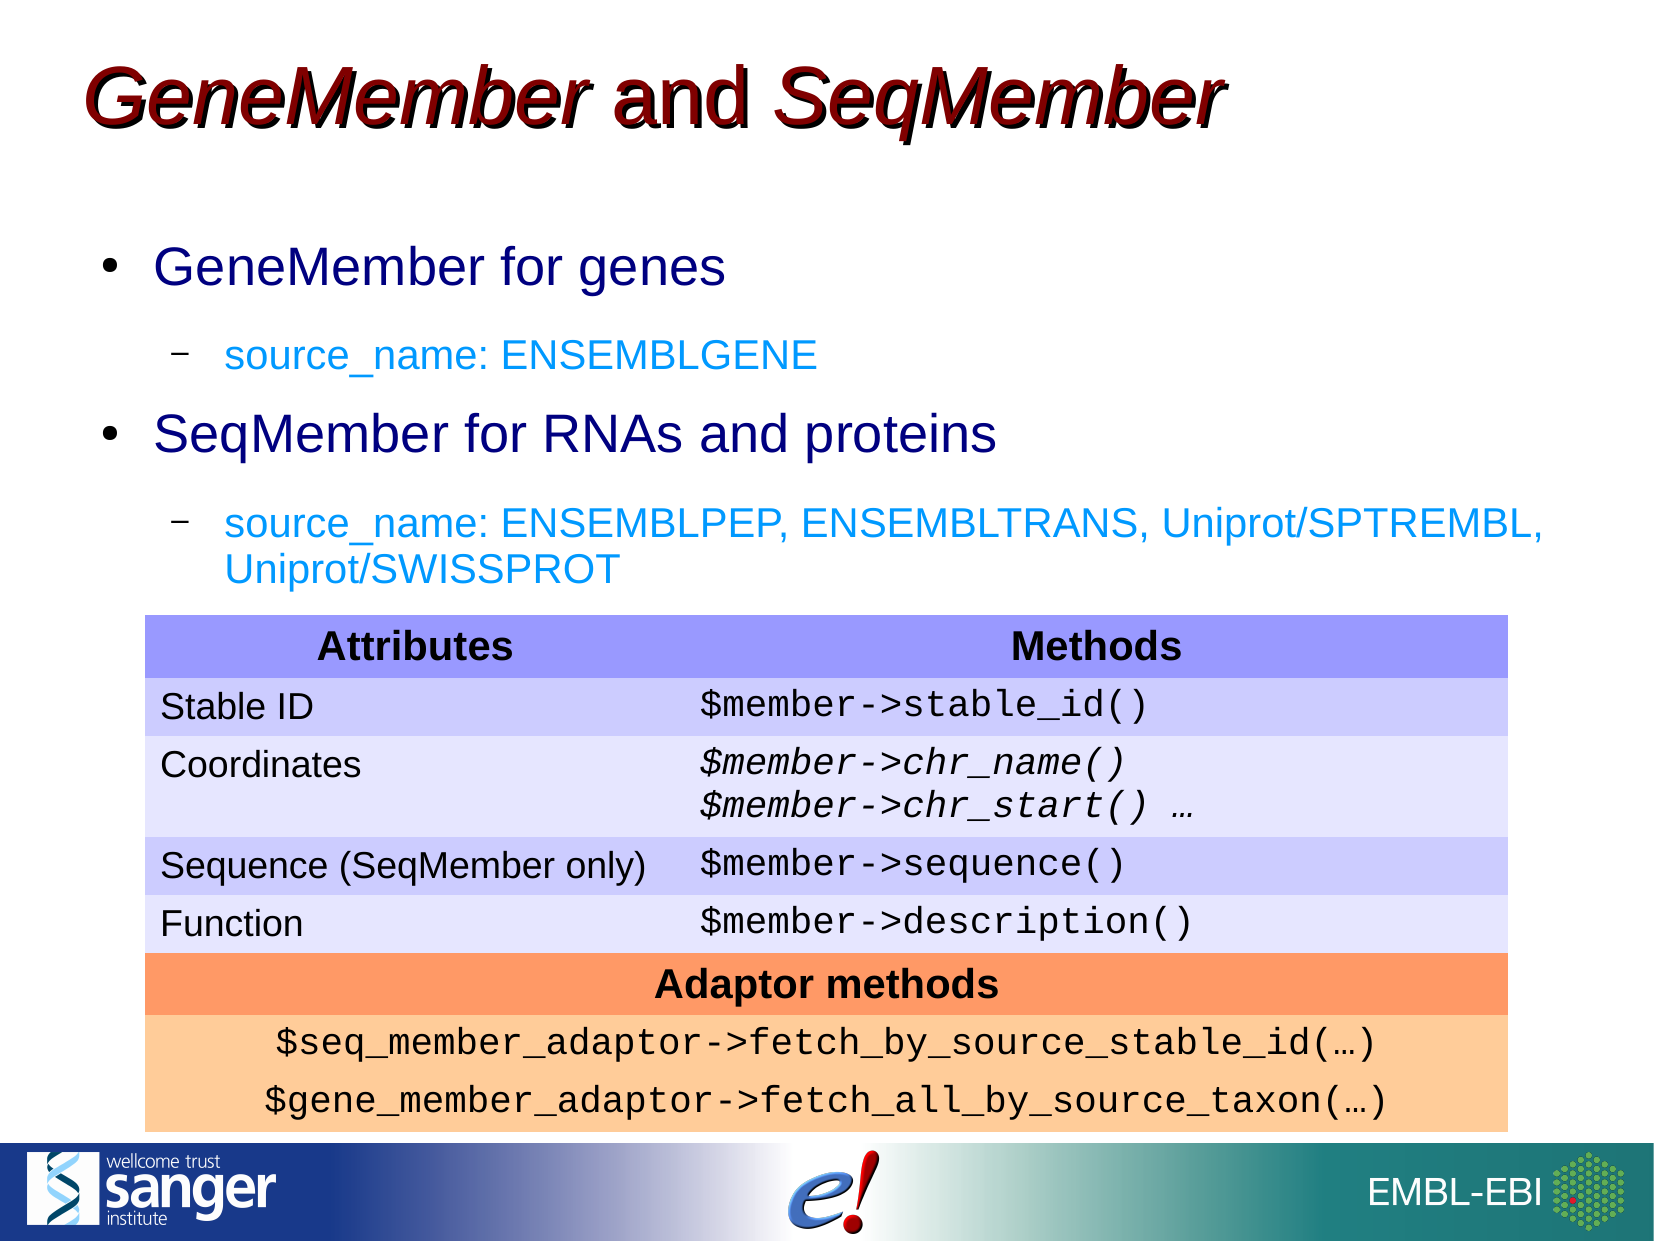

# GeneMember and SeqMember
GeneMember for genes
source_name: ENSEMBLGENE
SeqMember for RNAs and proteins
source_name: ENSEMBLPEP, ENSEMBLTRANS, Uniprot/SPTREMBL, Uniprot/SWISSPROT
| Attributes | Methods |
| --- | --- |
| Stable ID | $member->stable\_id() |
| Coordinates | $member->chr\_name() $member->chr\_start() … |
| Sequence (SeqMember only) | $member->sequence() |
| Function | $member->description() |
| Adaptor methods | |
| $seq\_member\_adaptor->fetch\_by\_source\_stable\_id(…) | |
| $gene\_member\_adaptor->fetch\_all\_by\_source\_taxon(…) | |